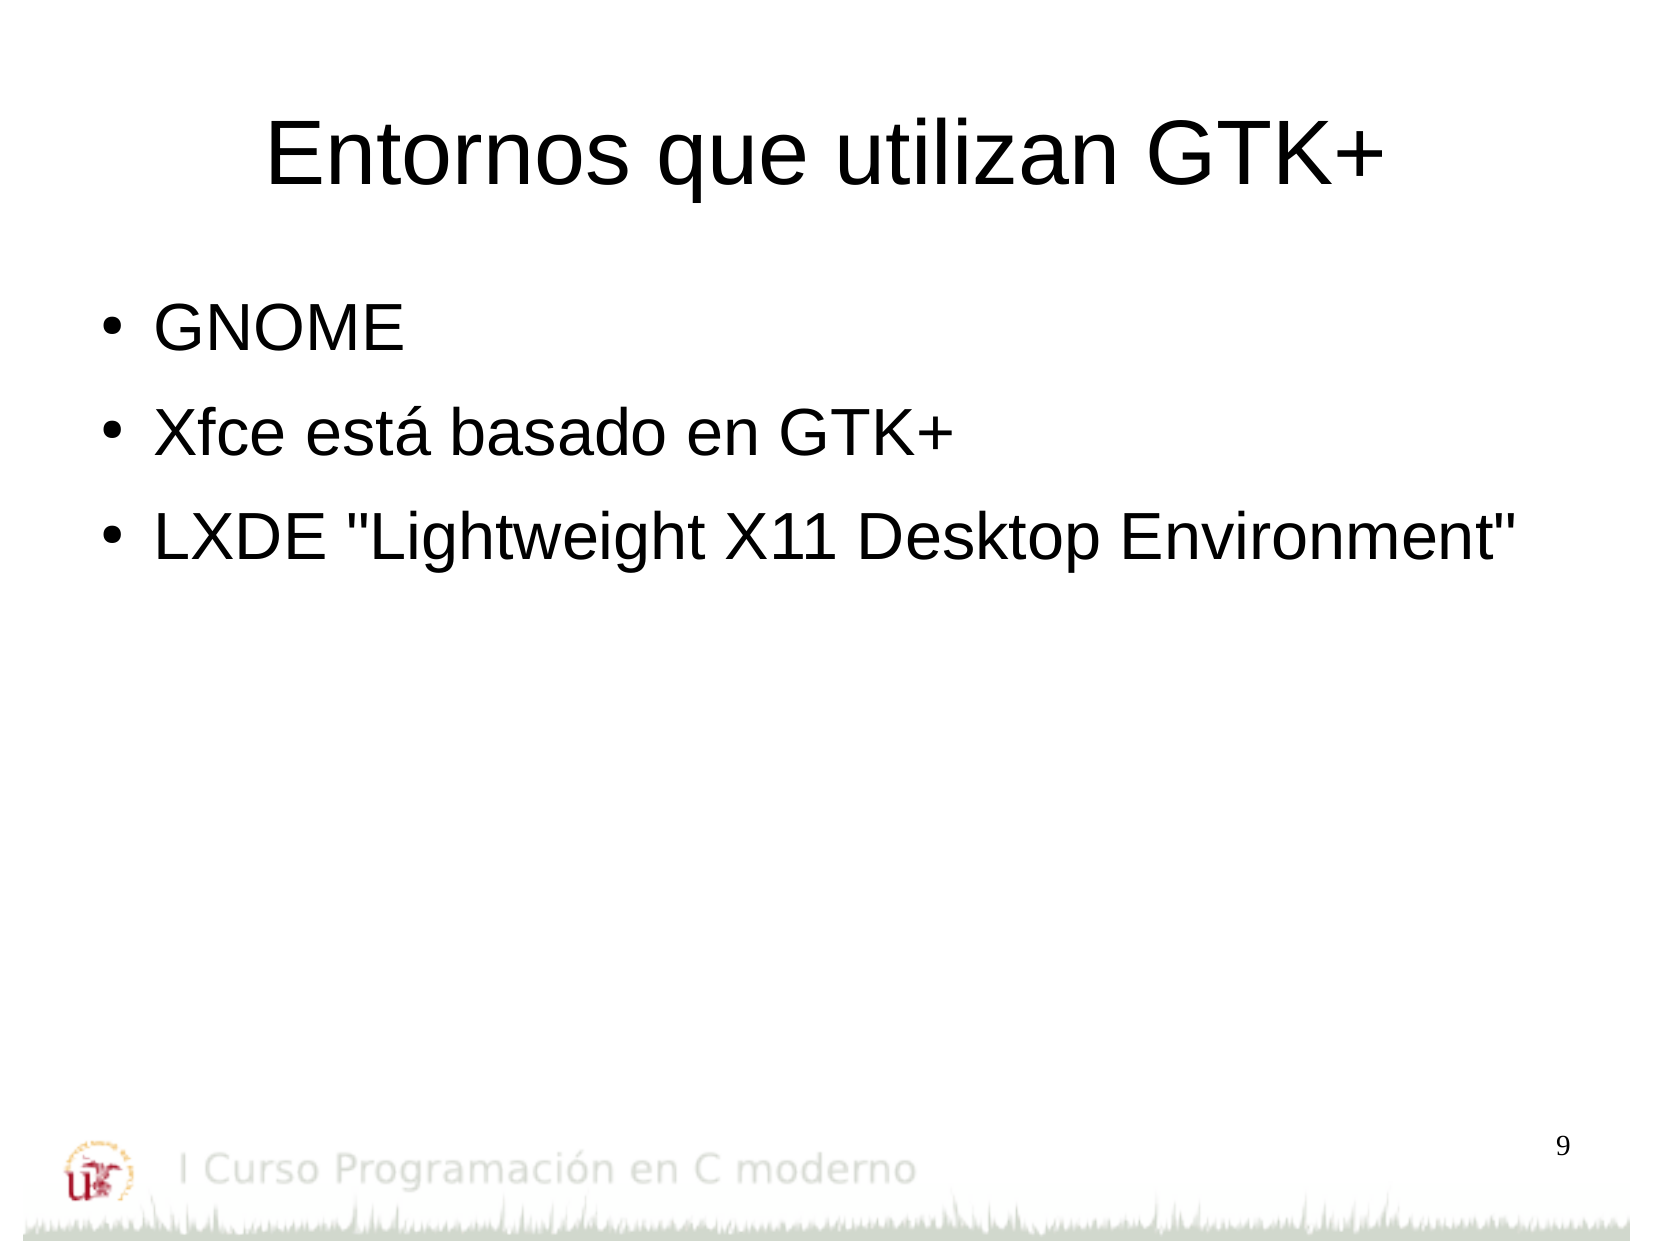

# Entornos que utilizan GTK+
GNOME
Xfce está basado en GTK+
LXDE "Lightweight X11 Desktop Environment"
9